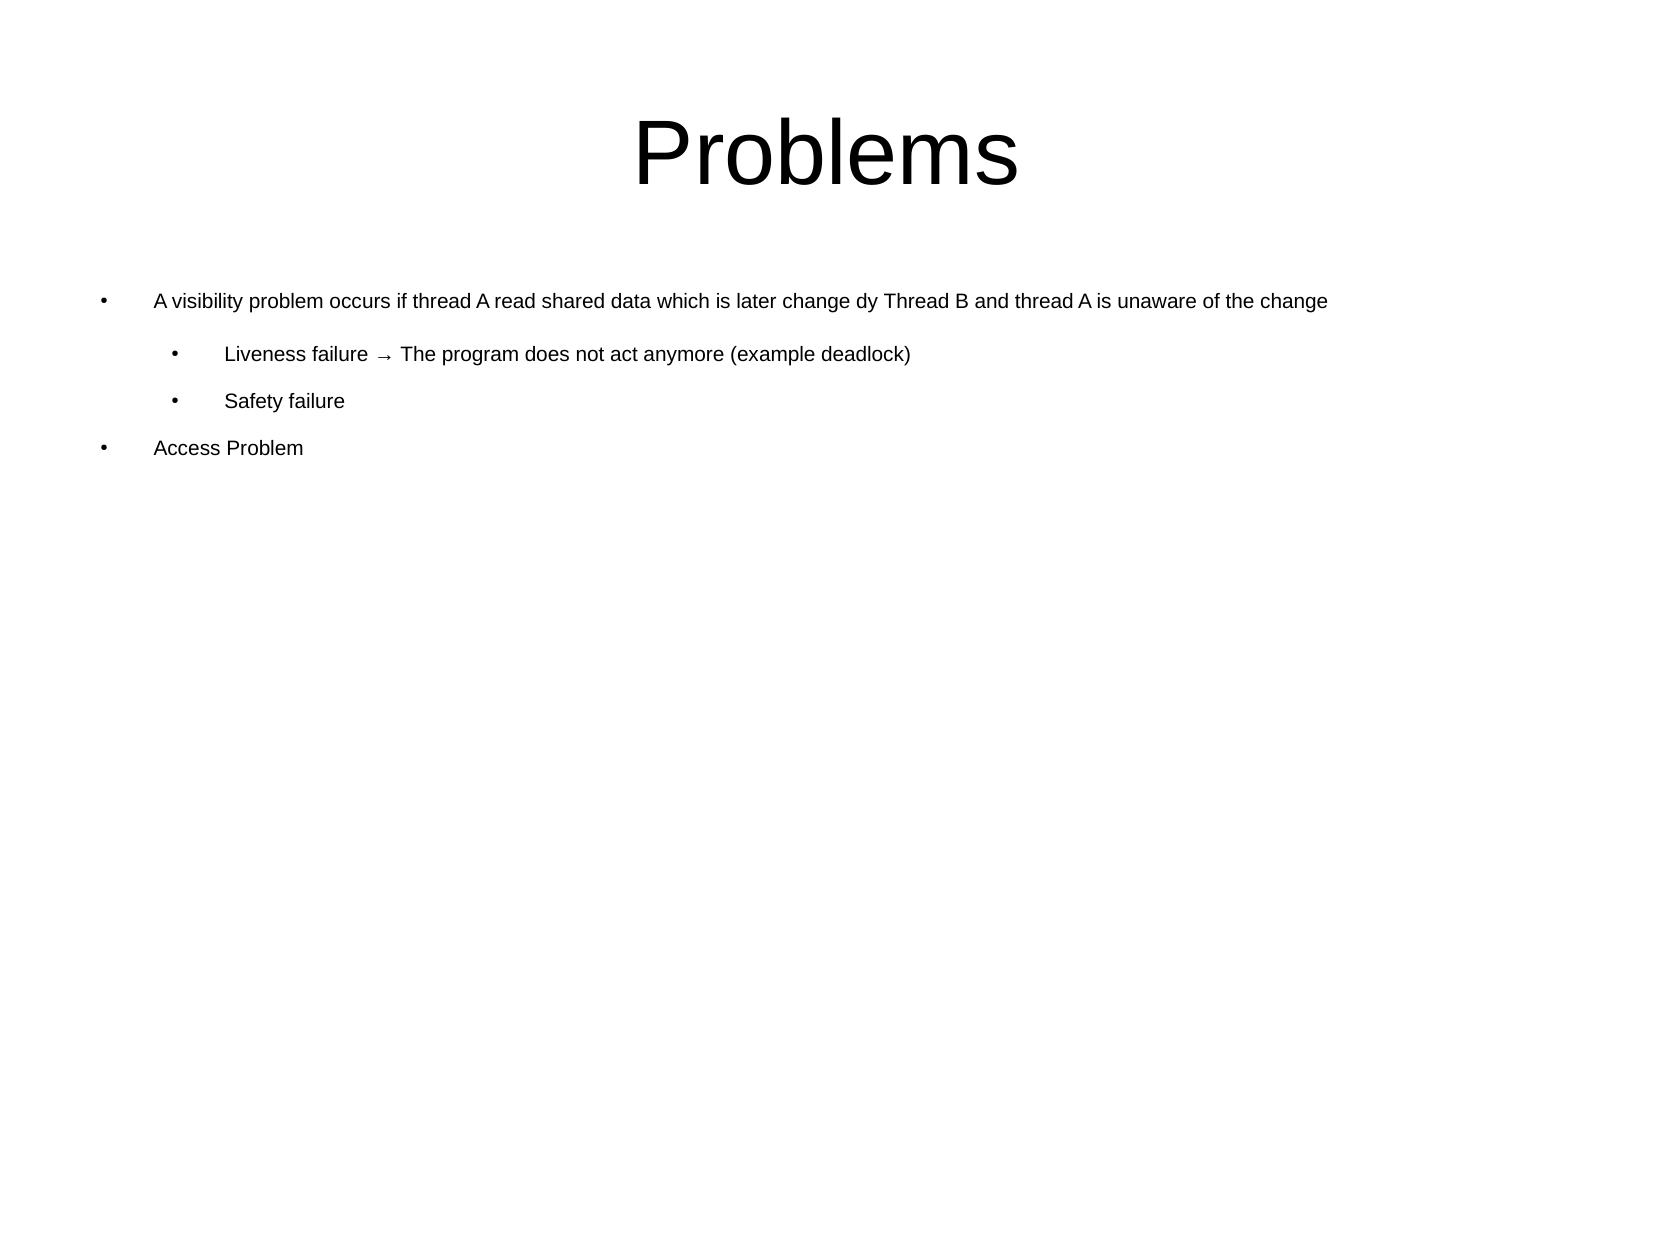

# Problems
A visibility problem occurs if thread A read shared data which is later change dy Thread B and thread A is unaware of the change
Liveness failure → The program does not act anymore (example deadlock)
Safety failure
Access Problem